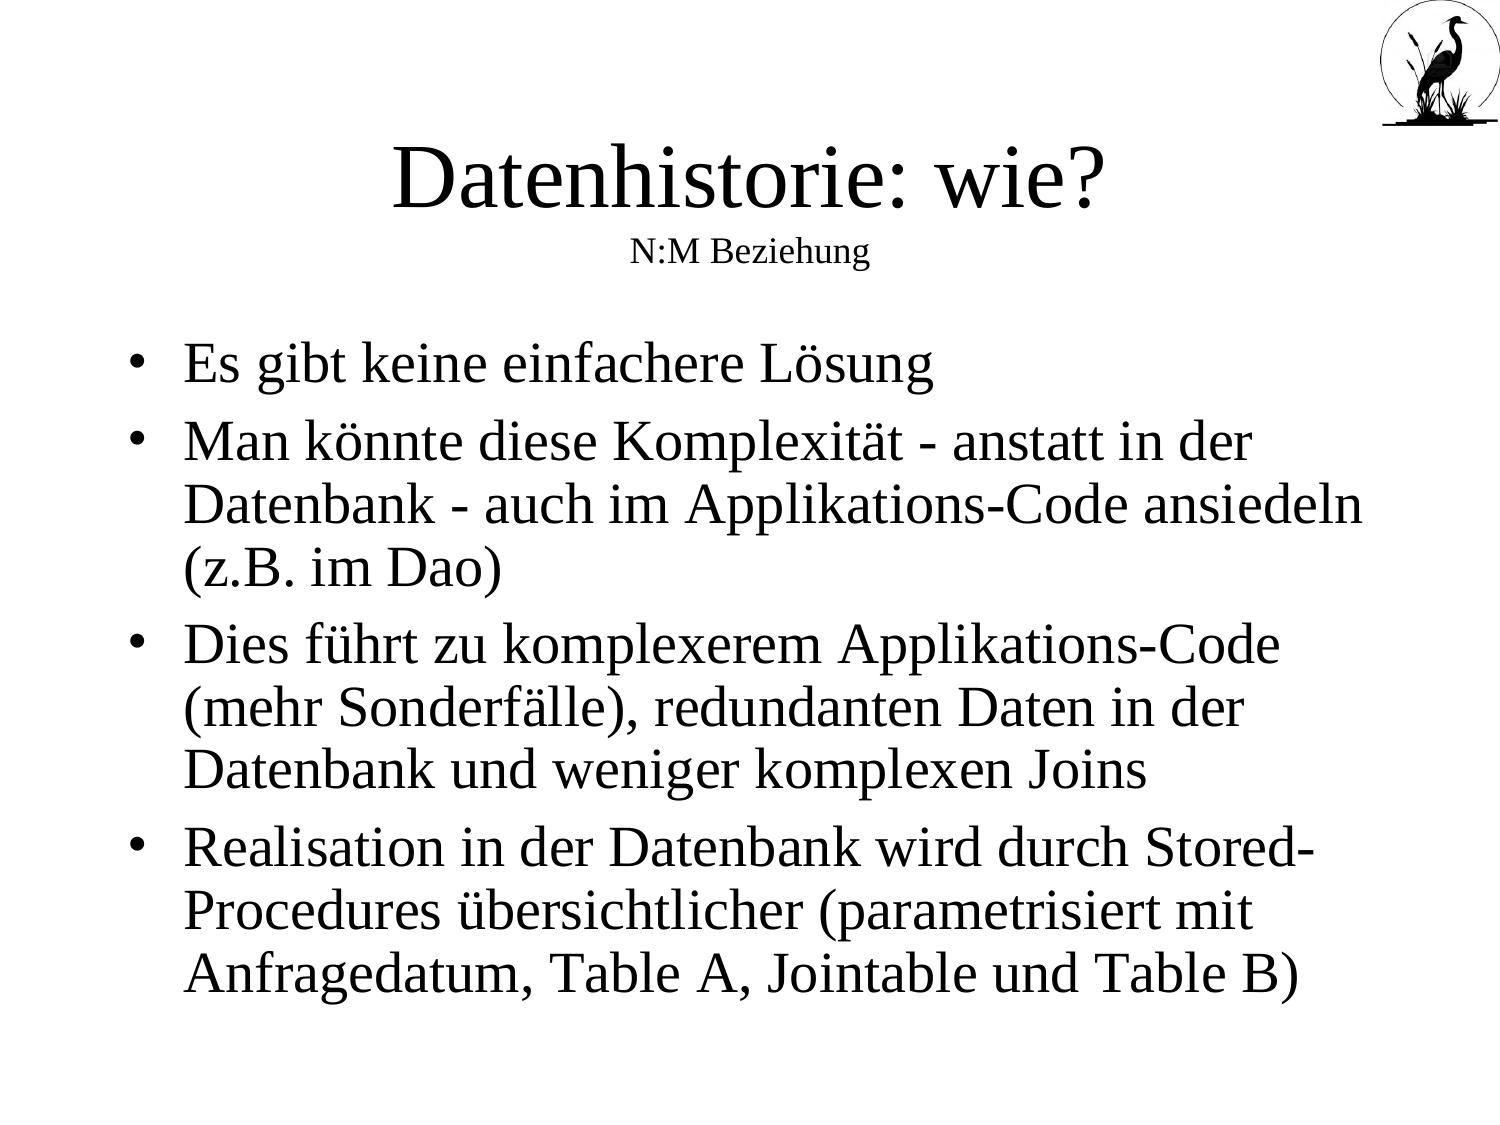

# Datenhistorie: wie? N:M Beziehung
Es gibt keine einfachere Lösung
Man könnte diese Komplexität - anstatt in der Datenbank - auch im Applikations-Code ansiedeln (z.B. im Dao)
Dies führt zu komplexerem Applikations-Code (mehr Sonderfälle), redundanten Daten in der Datenbank und weniger komplexen Joins
Realisation in der Datenbank wird durch Stored-Procedures übersichtlicher (parametrisiert mit Anfragedatum, Table A, Jointable und Table B)